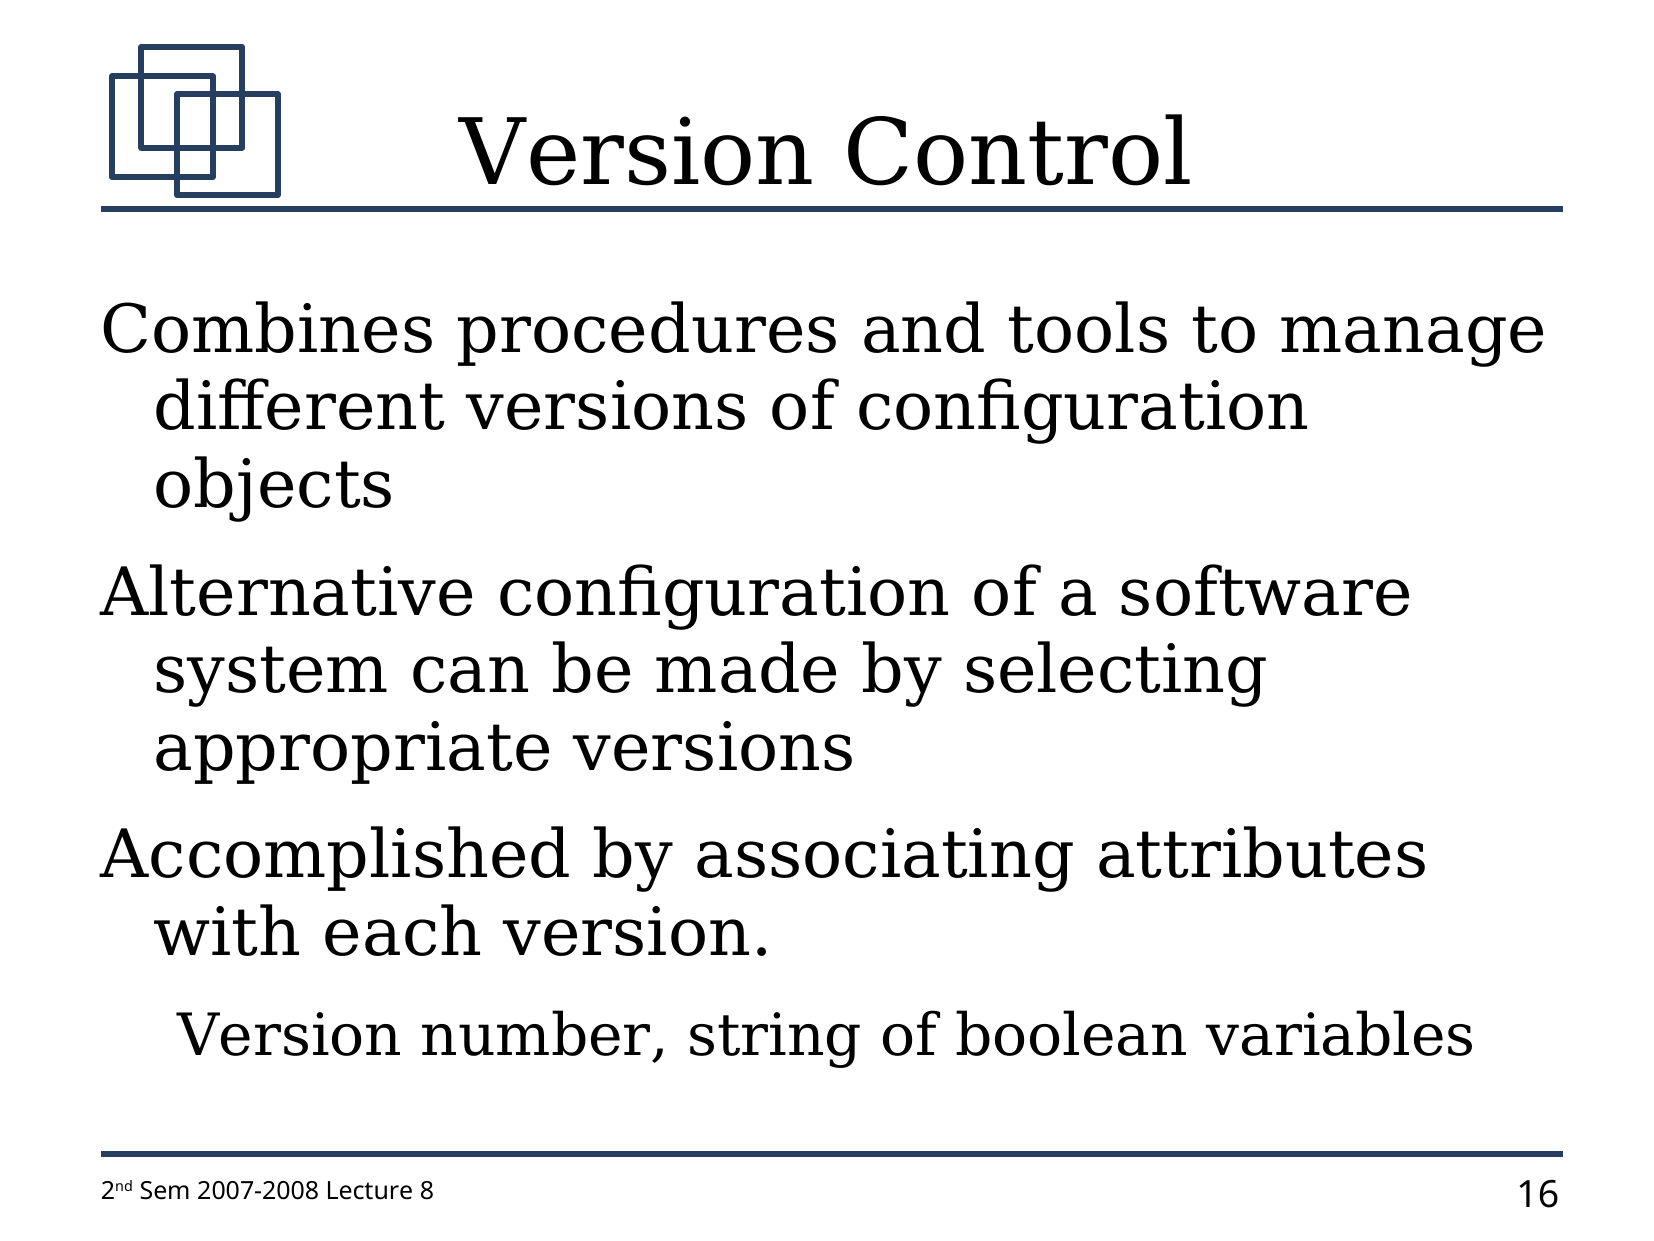

# Version Control
Combines procedures and tools to manage different versions of configuration objects
Alternative configuration of a software system can be made by selecting appropriate versions
Accomplished by associating attributes with each version.
Version number, string of boolean variables